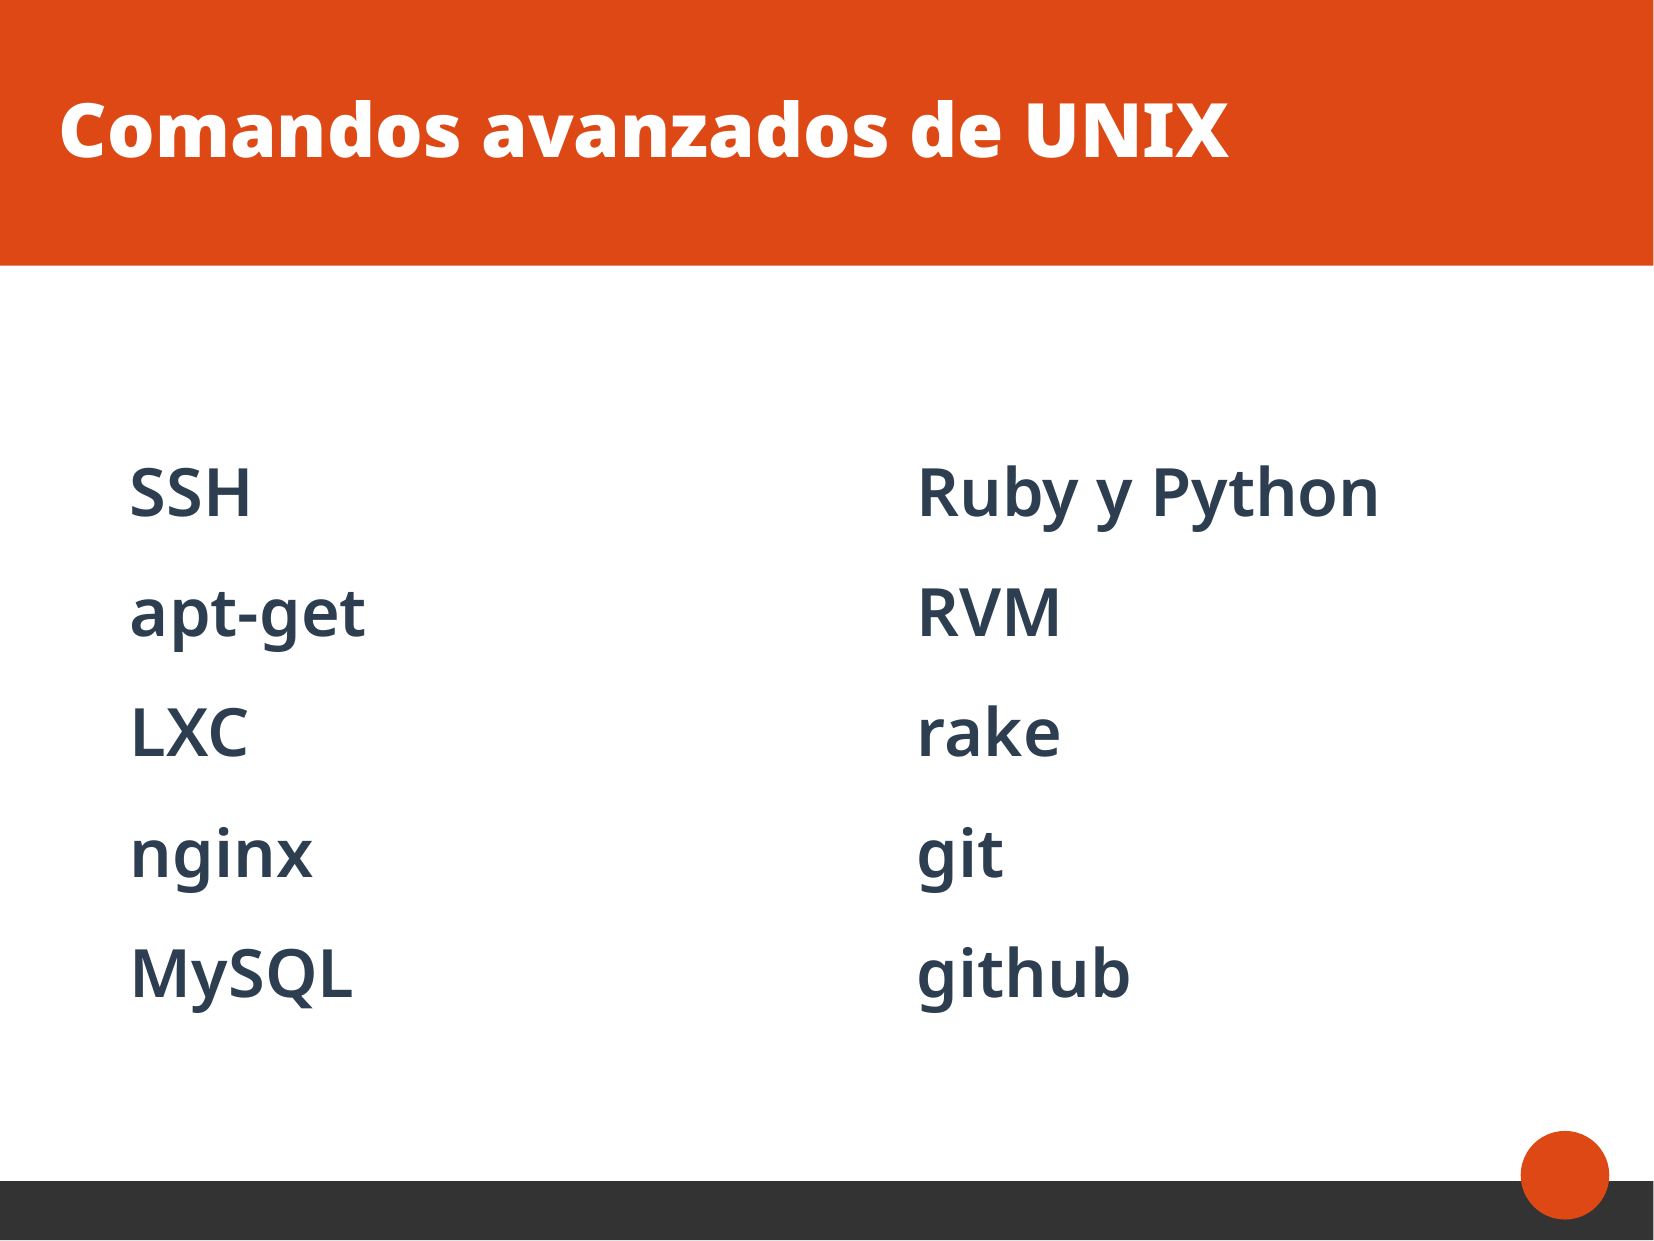

# Comandos avanzados de UNIX
SSH
apt-get
LXC
nginx
MySQL
Ruby y Python
RVM
rake
git
github